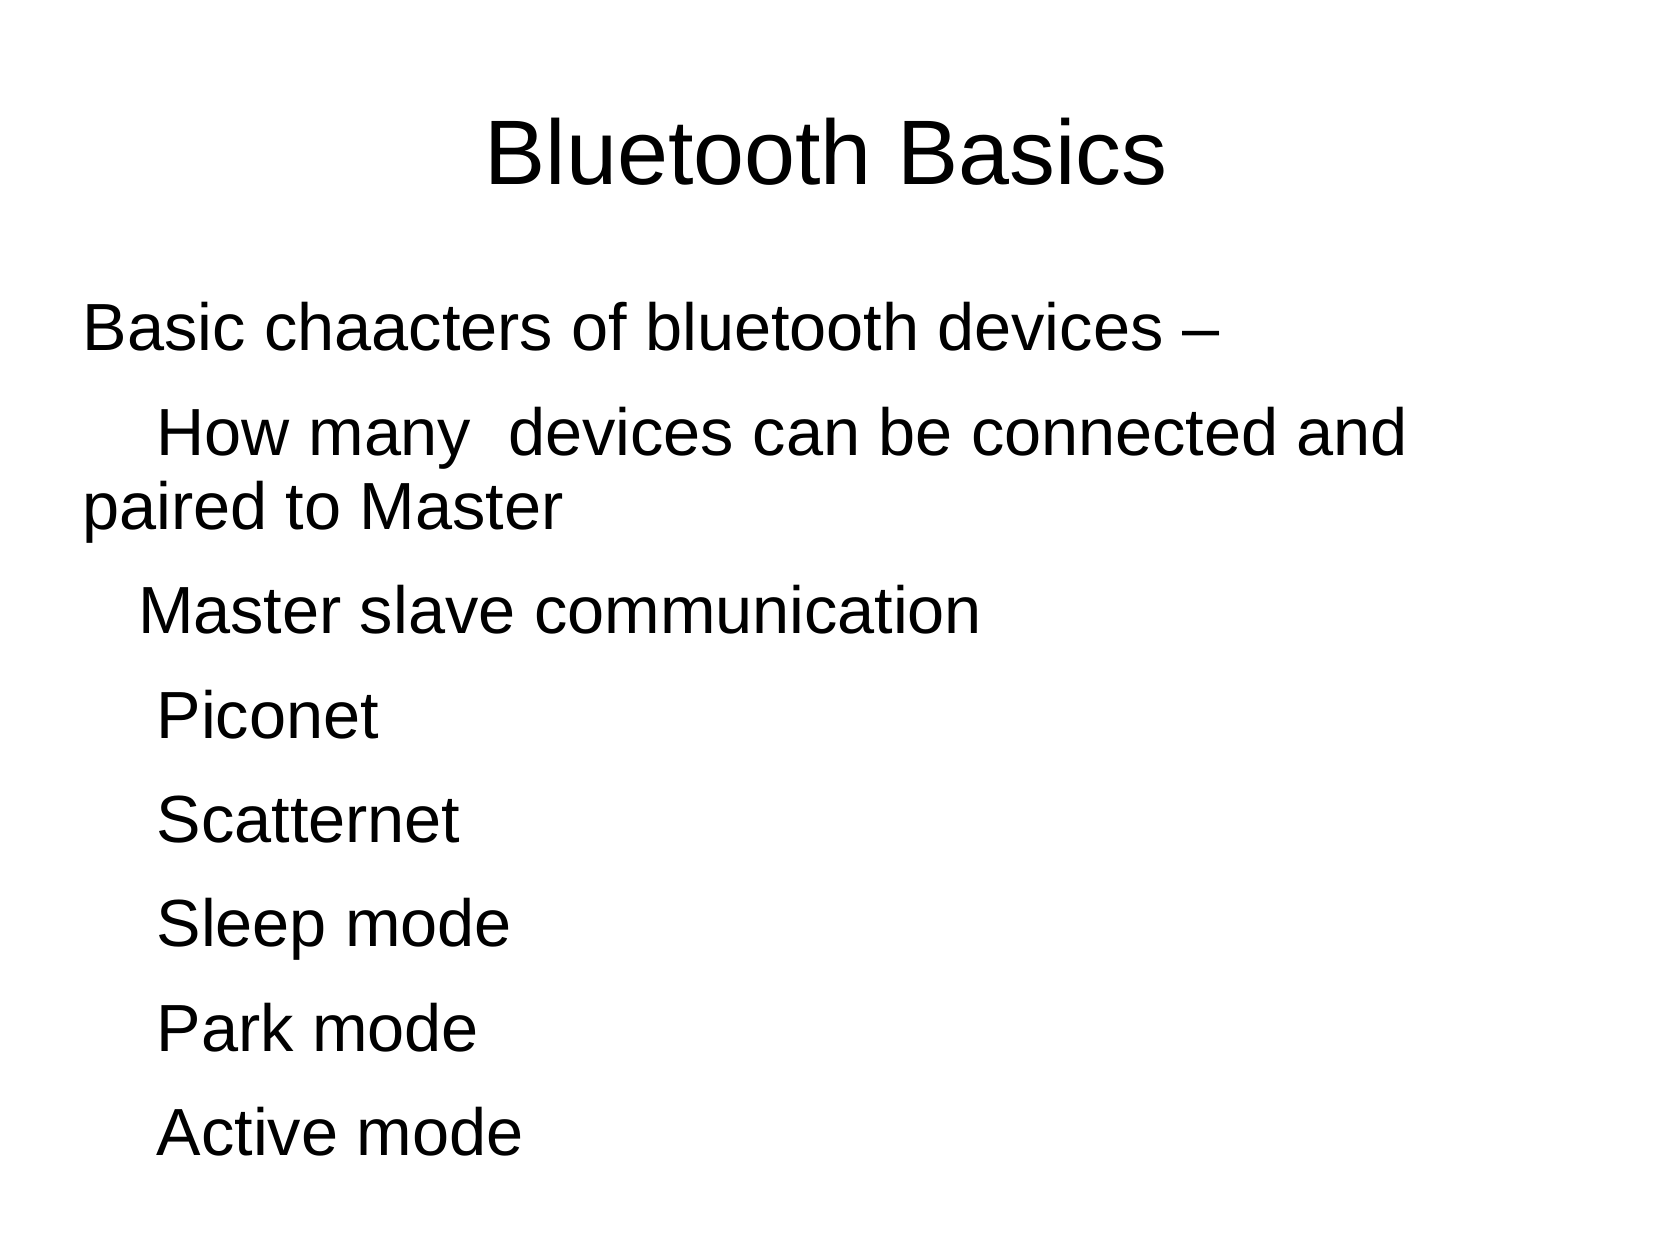

# Bluetooth Basics
Basic chaacters of bluetooth devices –
 How many devices can be connected and paired to Master
 Master slave communication
 Piconet
 Scatternet
 Sleep mode
 Park mode
 Active mode